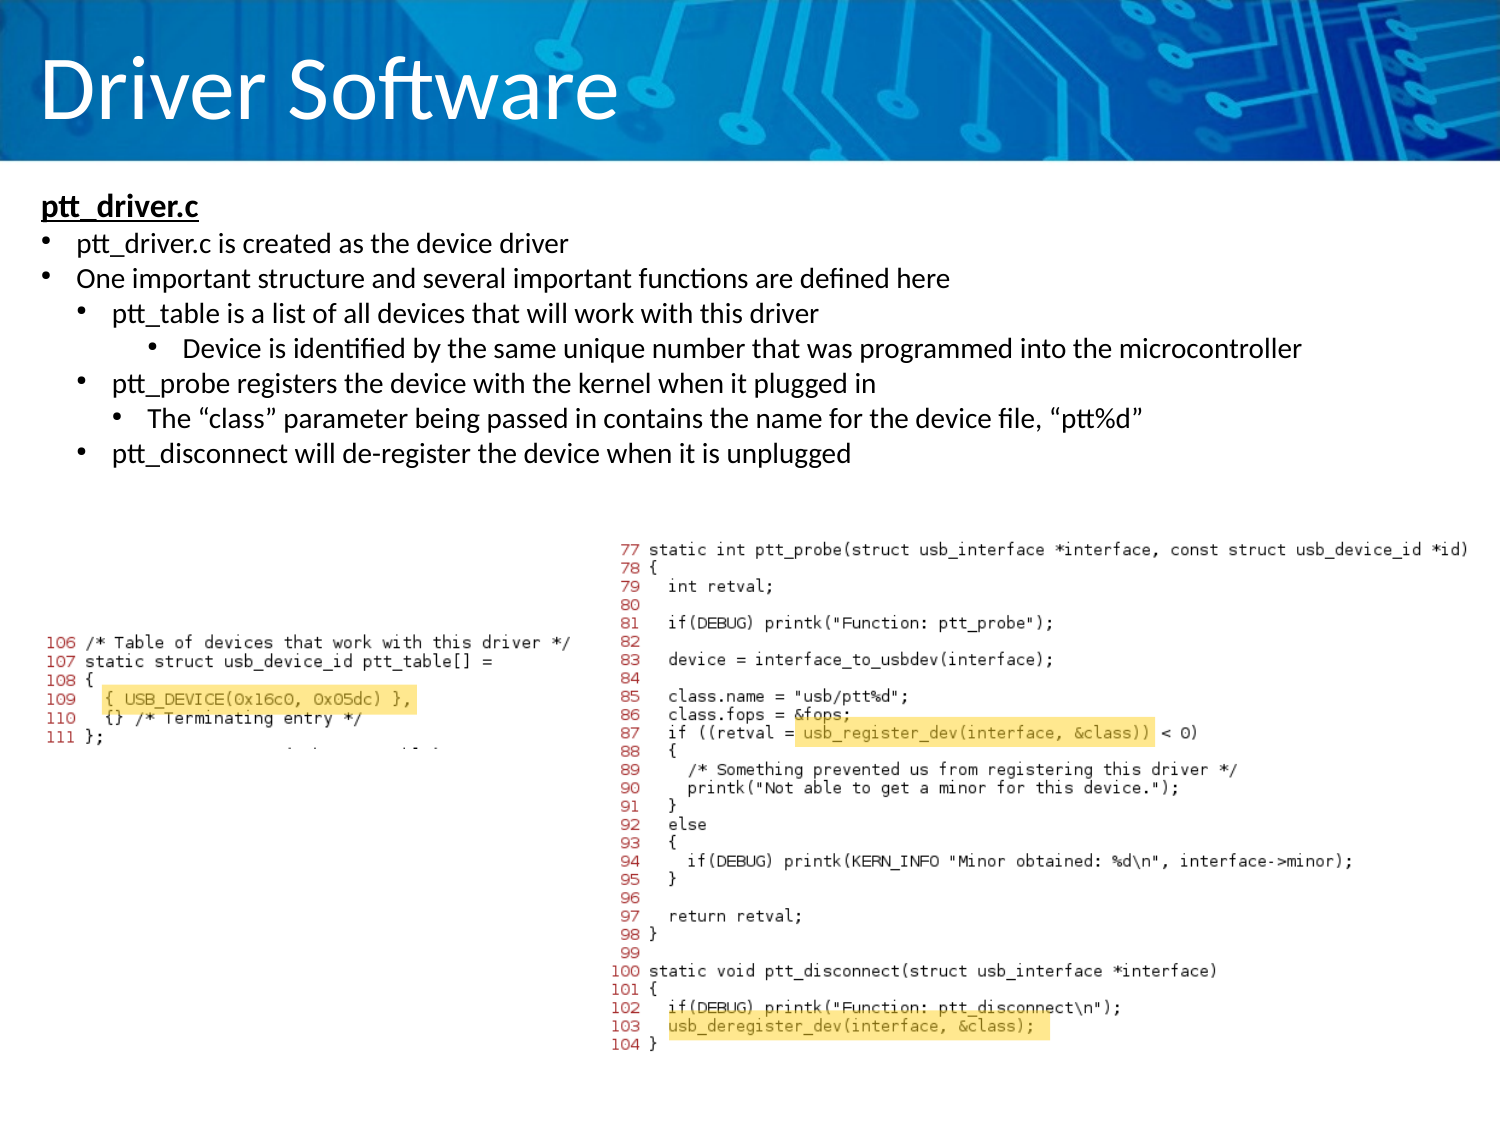

# Driver Software
ptt_driver.c
ptt_driver.c is created as the device driver
One important structure and several important functions are defined here
ptt_table is a list of all devices that will work with this driver
Device is identified by the same unique number that was programmed into the microcontroller
ptt_probe registers the device with the kernel when it plugged in
The “class” parameter being passed in contains the name for the device file, “ptt%d”
ptt_disconnect will de-register the device when it is unplugged